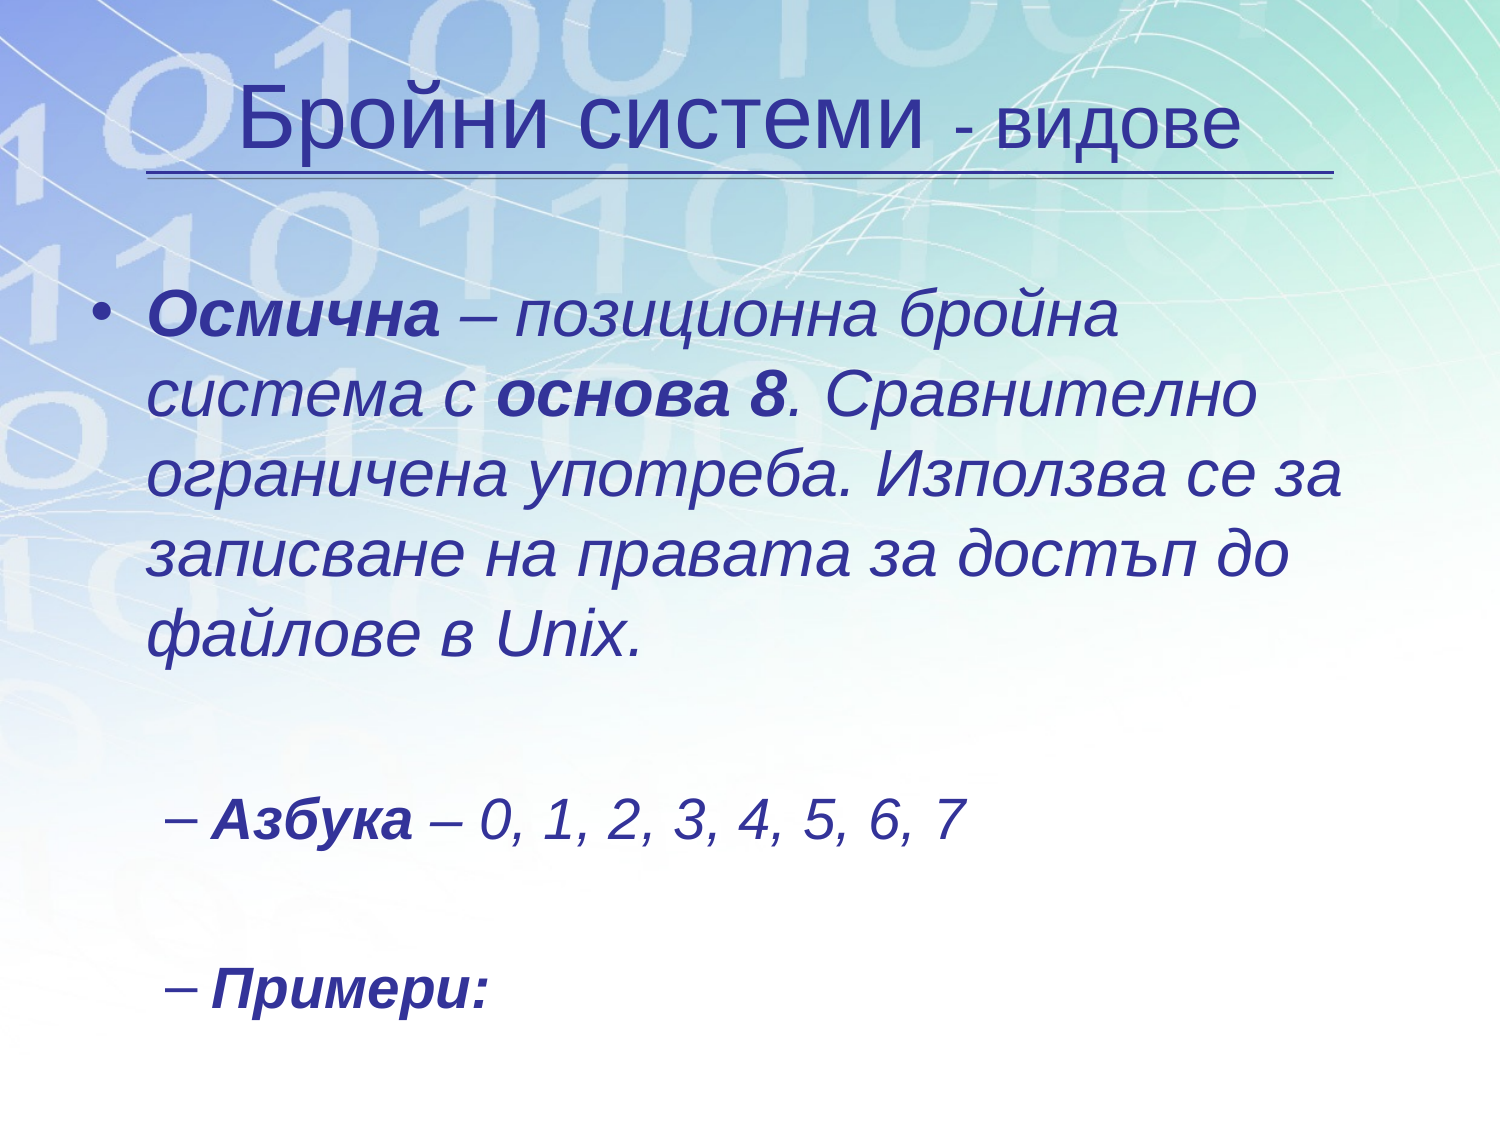

# Бройни системи - видове
Осмична – позиционна бройна система с основа 8. Сравнително ограничена употреба. Използва се за записване на правата за достъп до файлове в Unix.
Азбука – 0, 1, 2, 3, 4, 5, 6, 7
Примери: